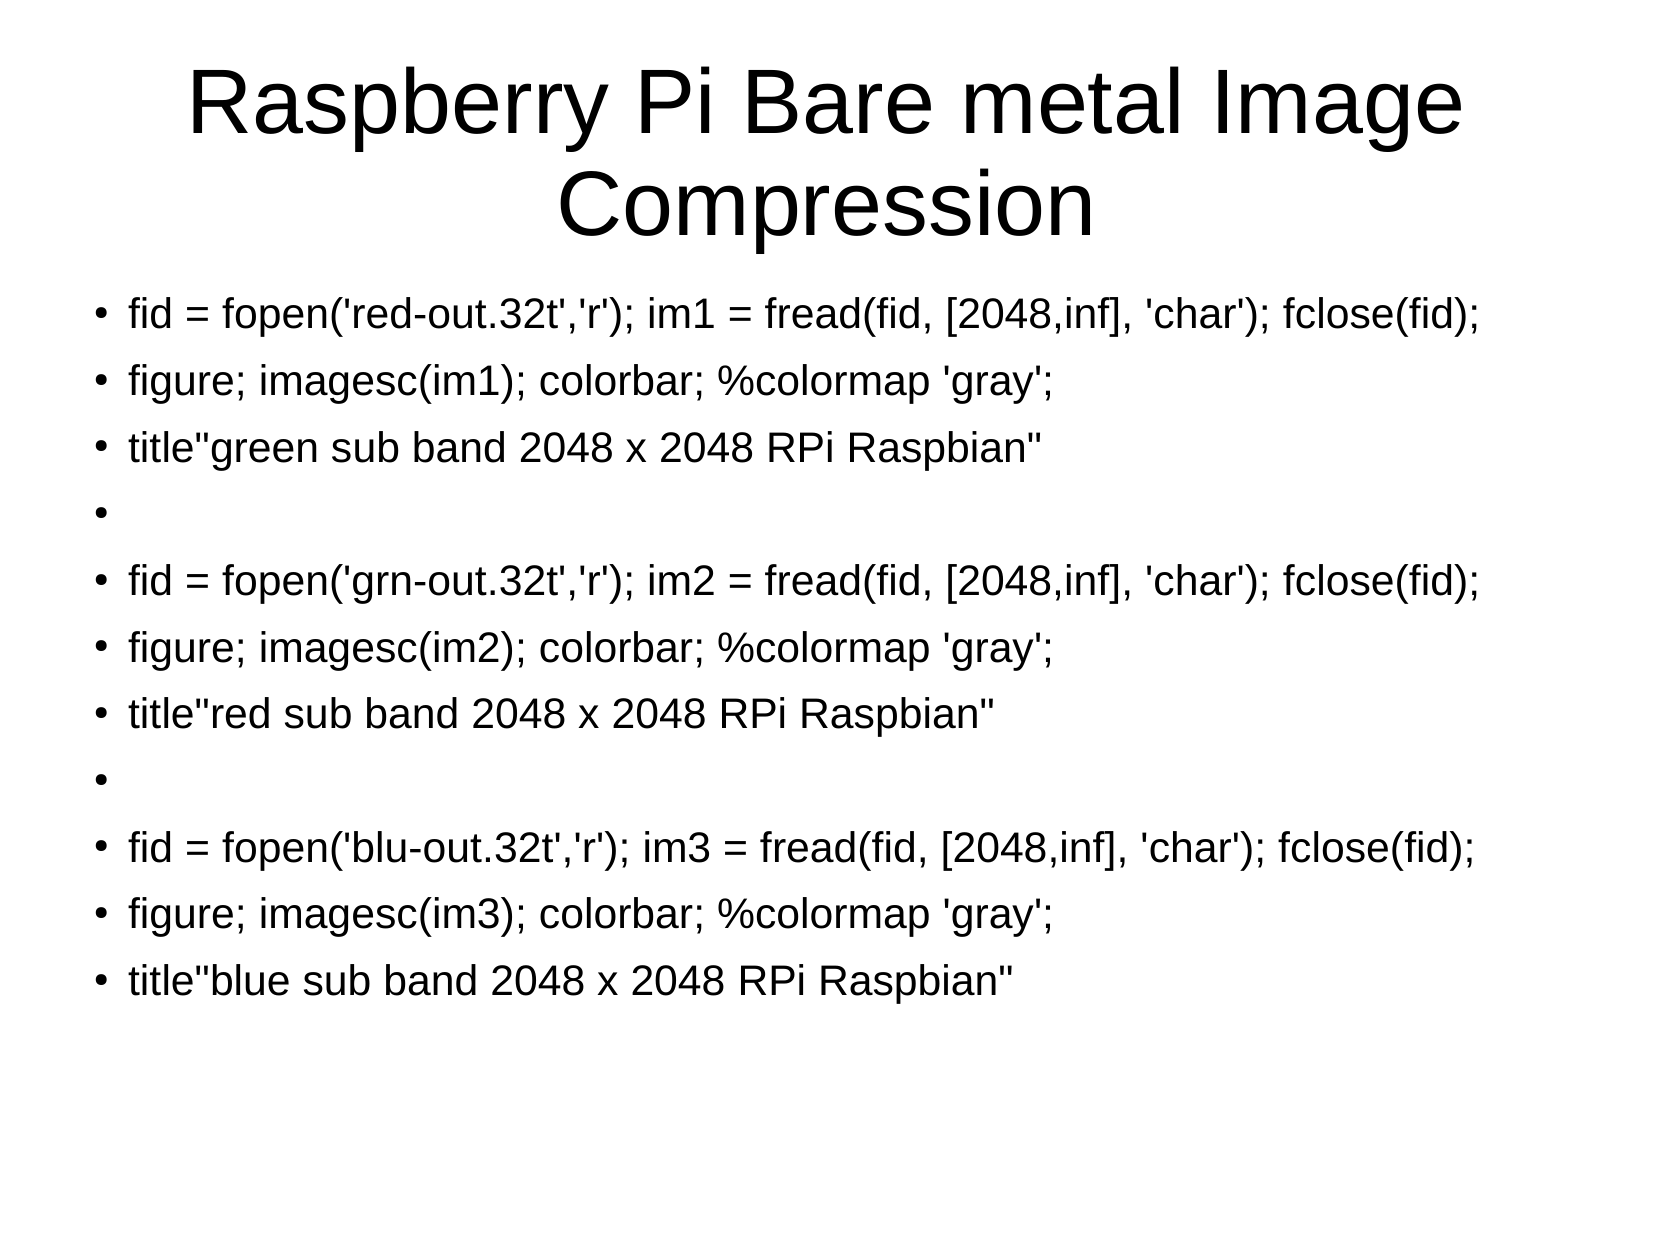

# Raspberry Pi Bare metal Image Compression
fid = fopen('red-out.32t','r'); im1 = fread(fid, [2048,inf], 'char'); fclose(fid);
figure; imagesc(im1); colorbar; %colormap 'gray';
title"green sub band 2048 x 2048 RPi Raspbian"
fid = fopen('grn-out.32t','r'); im2 = fread(fid, [2048,inf], 'char'); fclose(fid);
figure; imagesc(im2); colorbar; %colormap 'gray';
title"red sub band 2048 x 2048 RPi Raspbian"
fid = fopen('blu-out.32t','r'); im3 = fread(fid, [2048,inf], 'char'); fclose(fid);
figure; imagesc(im3); colorbar; %colormap 'gray';
title"blue sub band 2048 x 2048 RPi Raspbian"